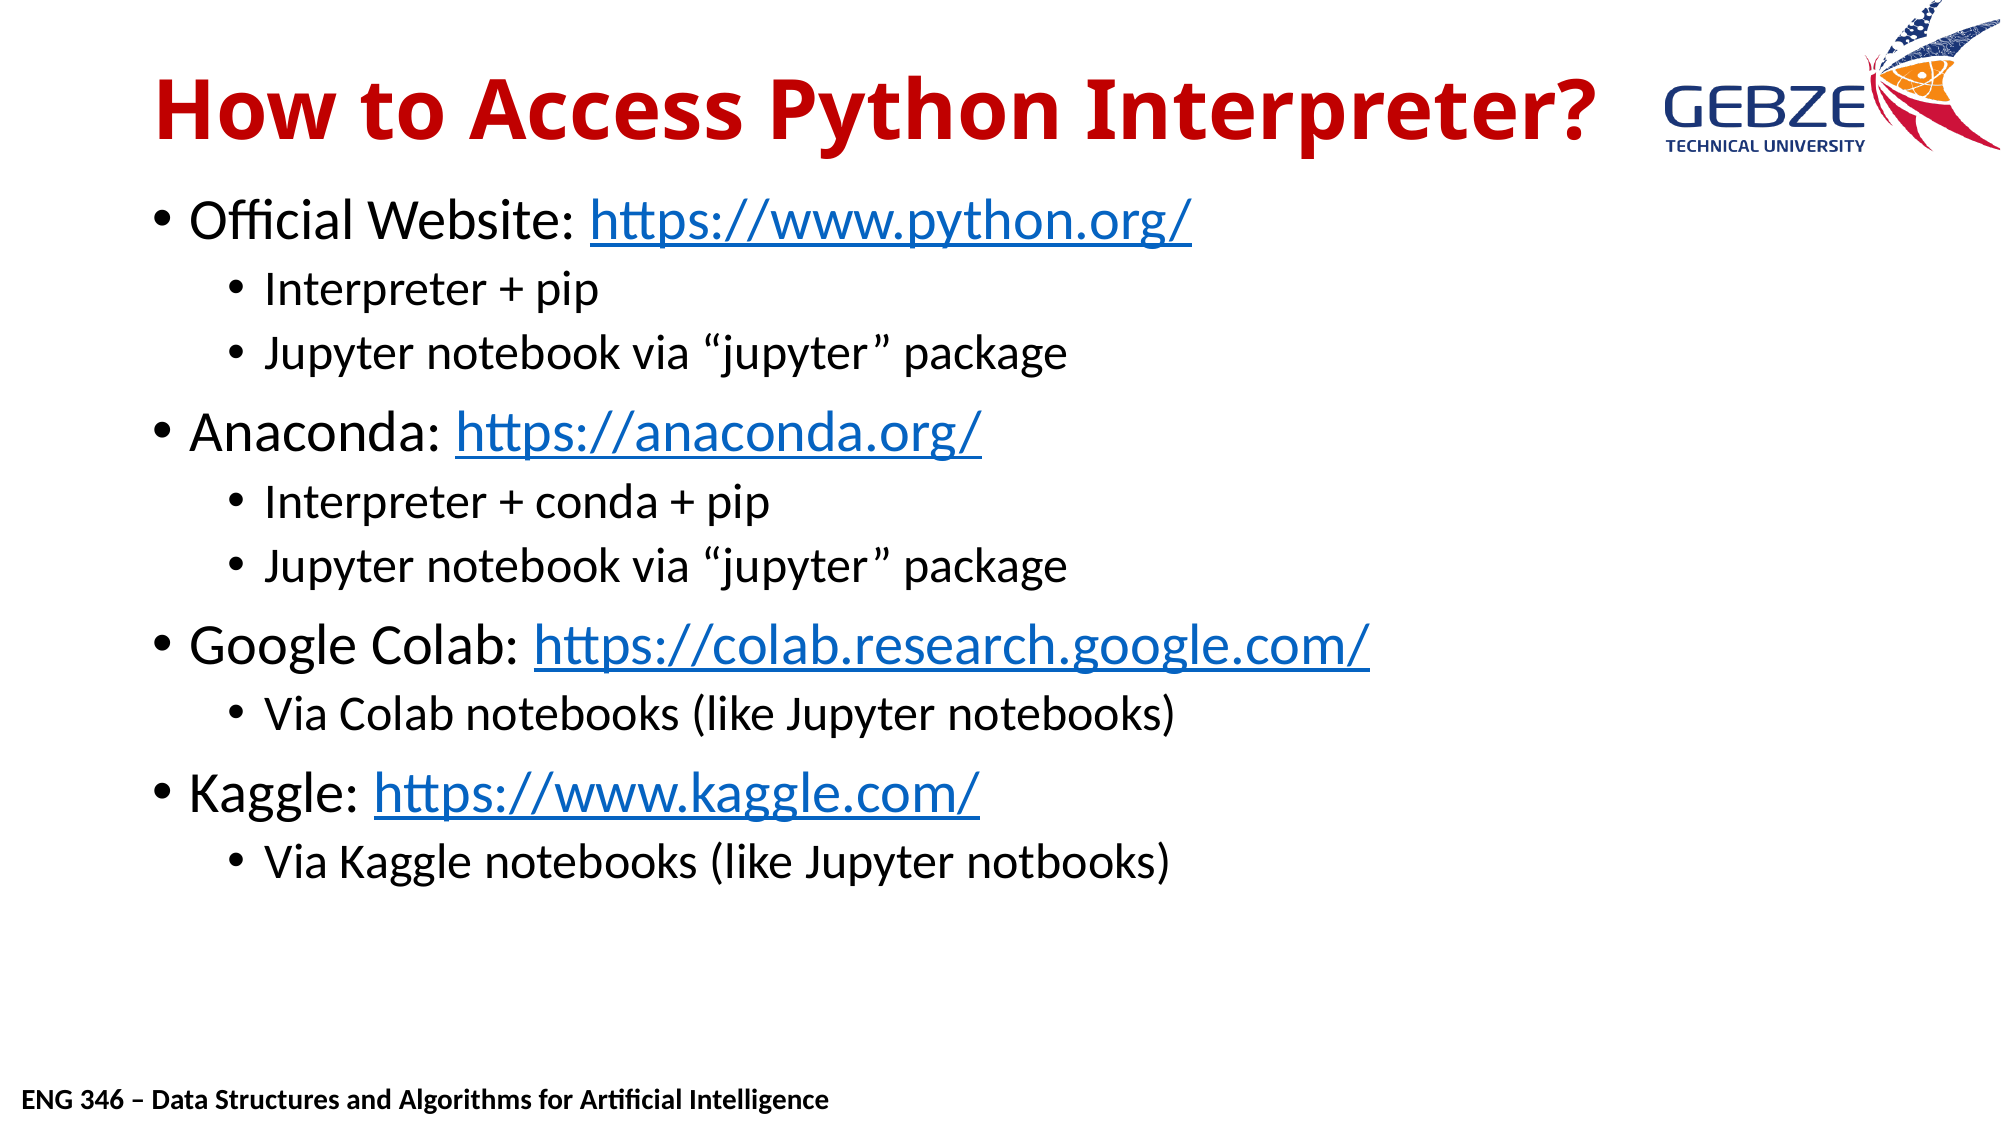

# How to Access Python Interpreter?
Official Website: https://www.python.org/
Interpreter + pip
Jupyter notebook via “jupyter” package
Anaconda: https://anaconda.org/
Interpreter + conda + pip
Jupyter notebook via “jupyter” package
Google Colab: https://colab.research.google.com/
Via Colab notebooks (like Jupyter notebooks)
Kaggle: https://www.kaggle.com/
Via Kaggle notebooks (like Jupyter notbooks)